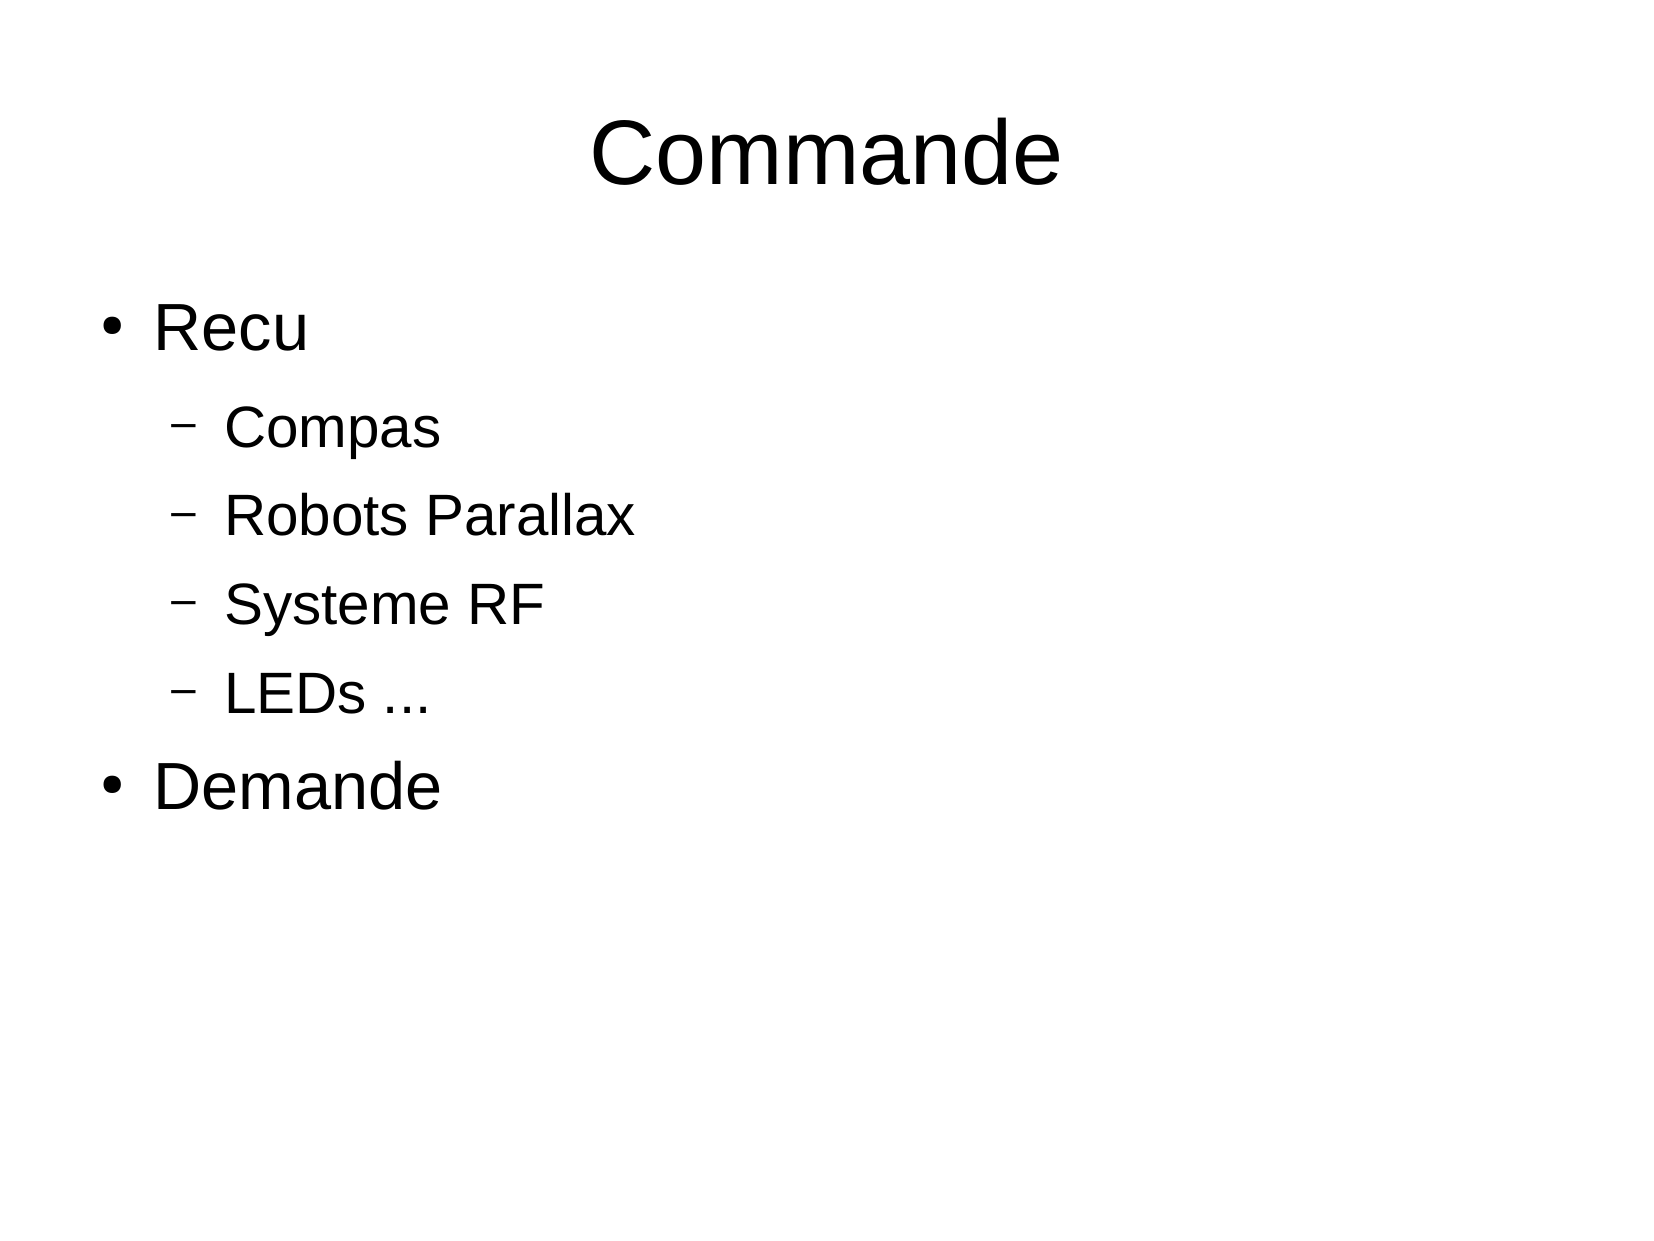

# Commande
Recu
Compas
Robots Parallax
Systeme RF
LEDs ...
Demande